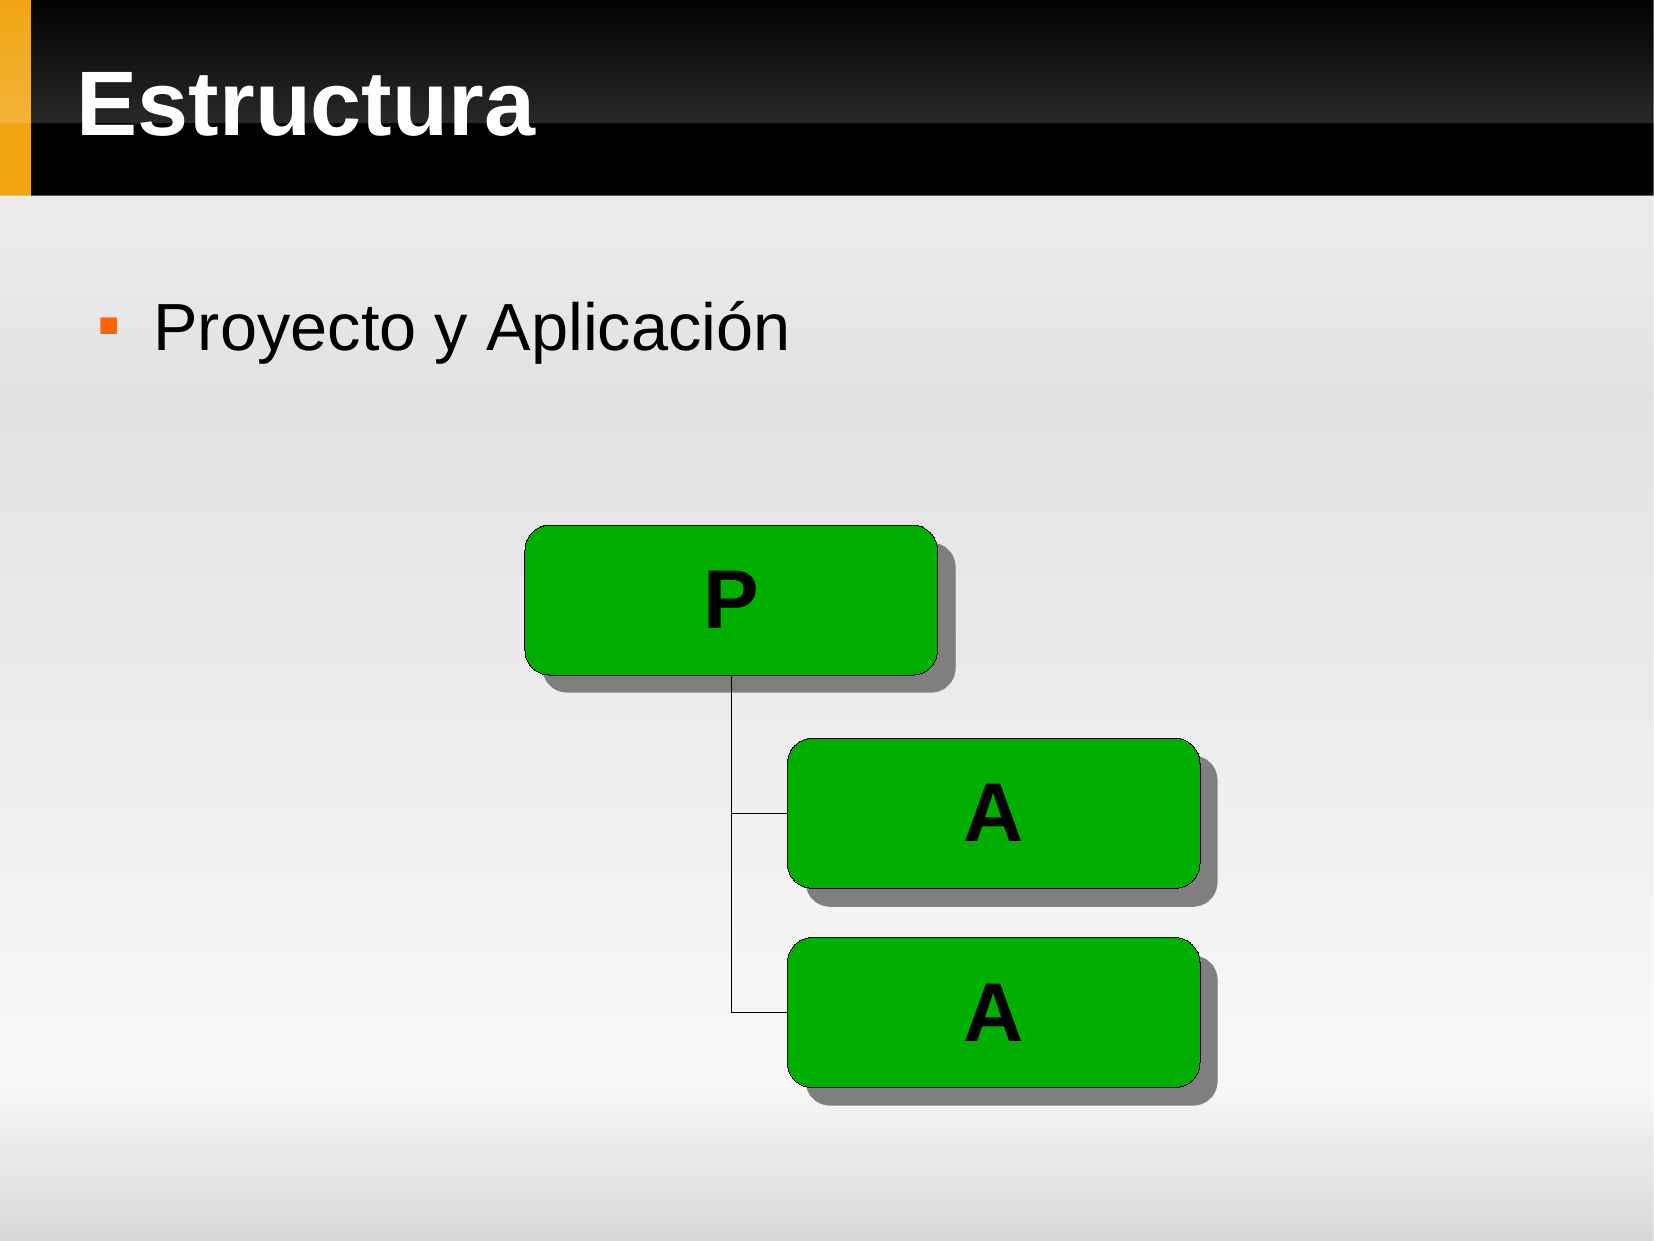

# Estructura
Proyecto y Aplicación
P
A
A